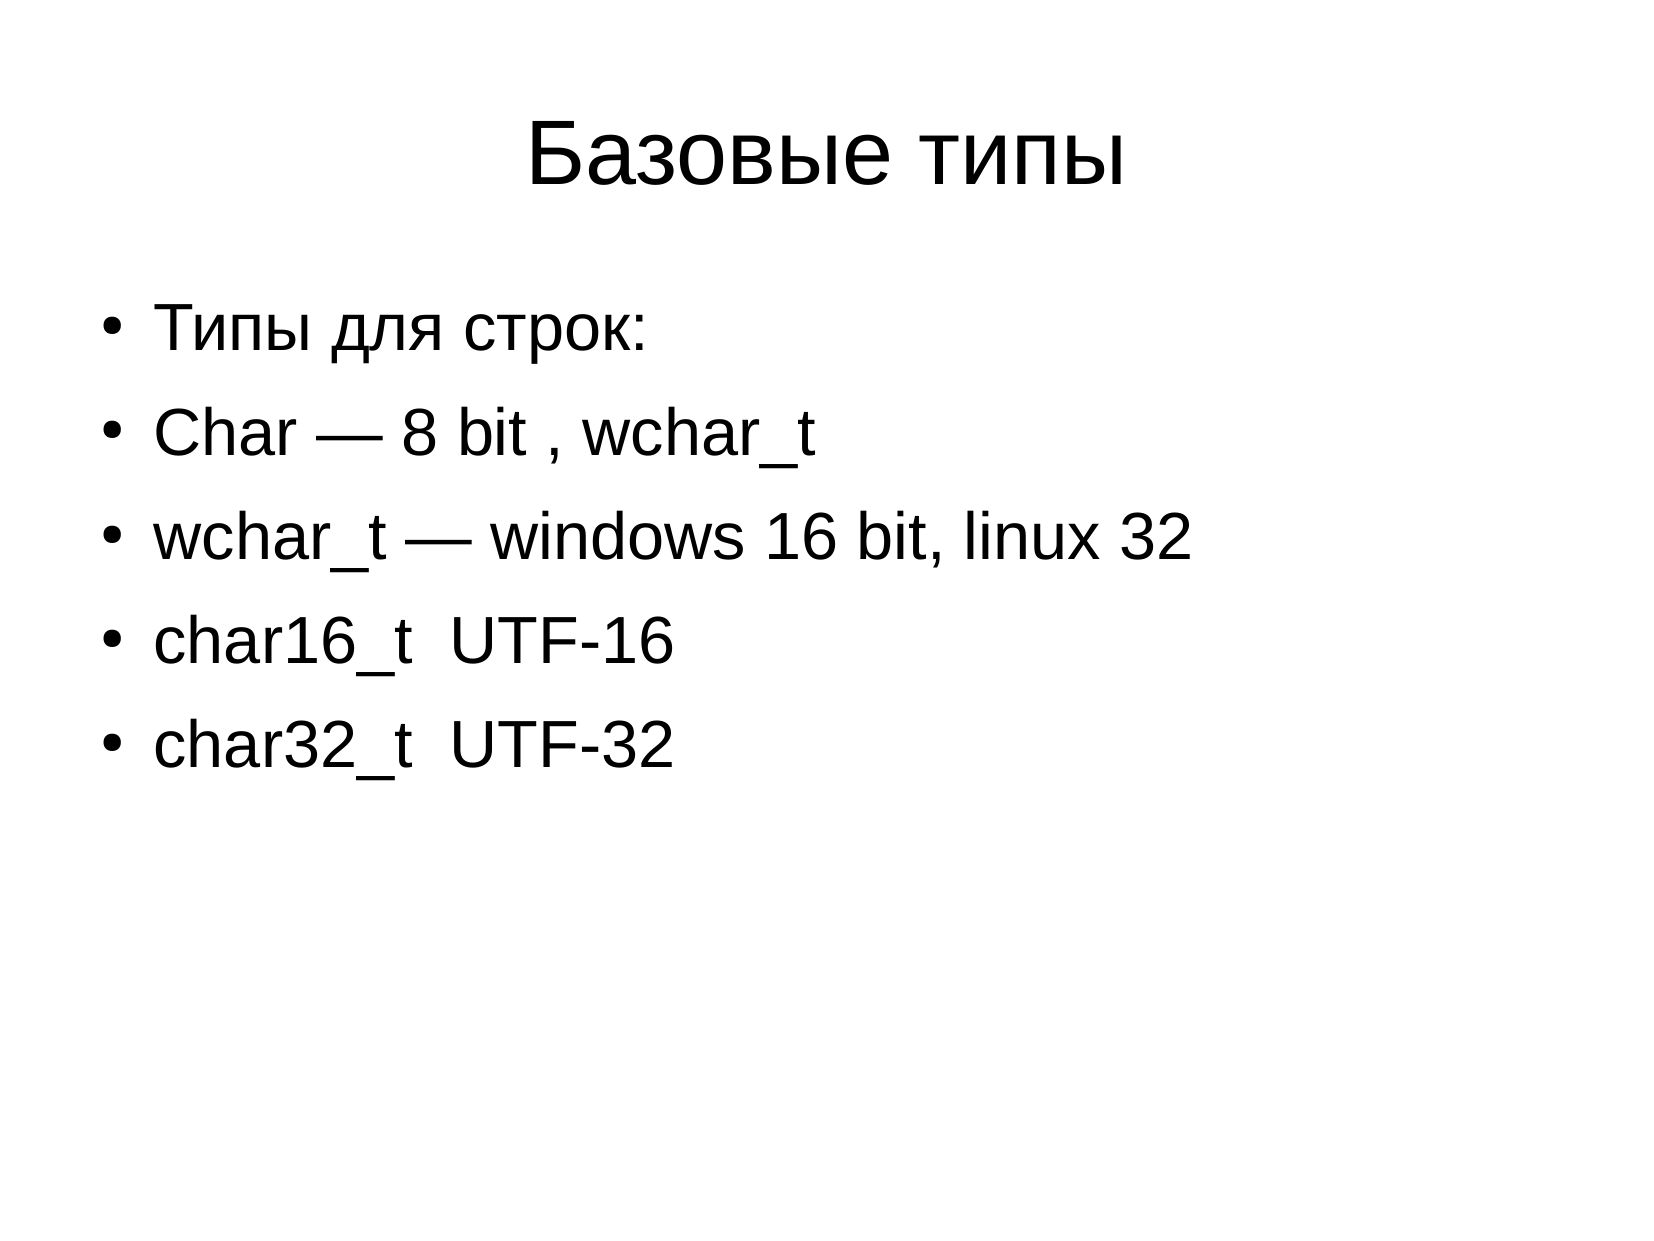

# Базовые типы
Типы для строк:
Char — 8 bit , wchar_t
wchar_t — windows 16 bit, linux 32
char16_t UTF-16
char32_t UTF-32